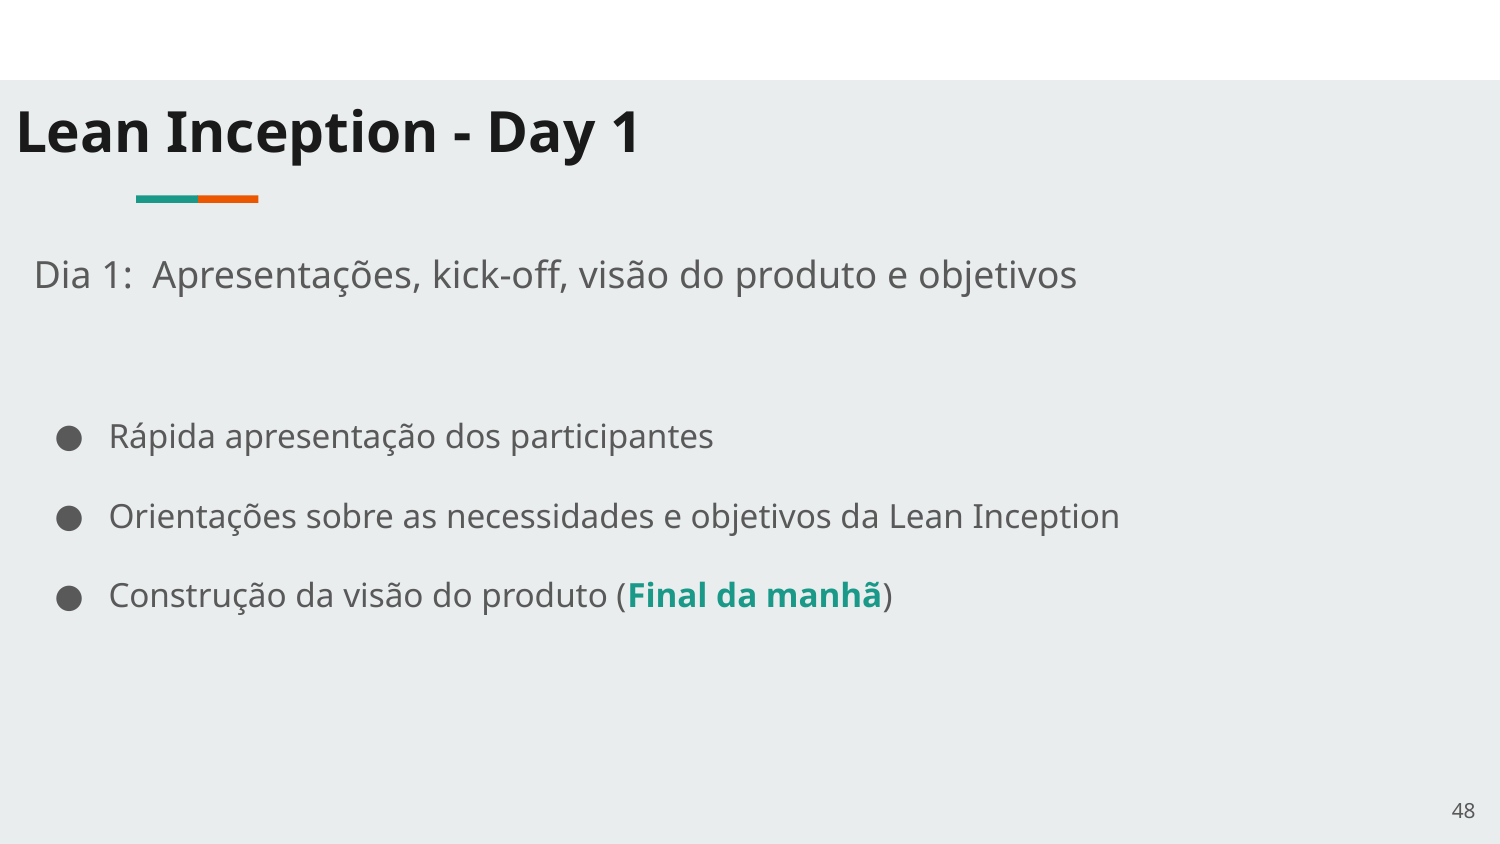

# Lean Inception - Day 1
Dia 1: Apresentações, kick-off, visão do produto e objetivos
Rápida apresentação dos participantes
Orientações sobre as necessidades e objetivos da Lean Inception
Construção da visão do produto (Final da manhã)